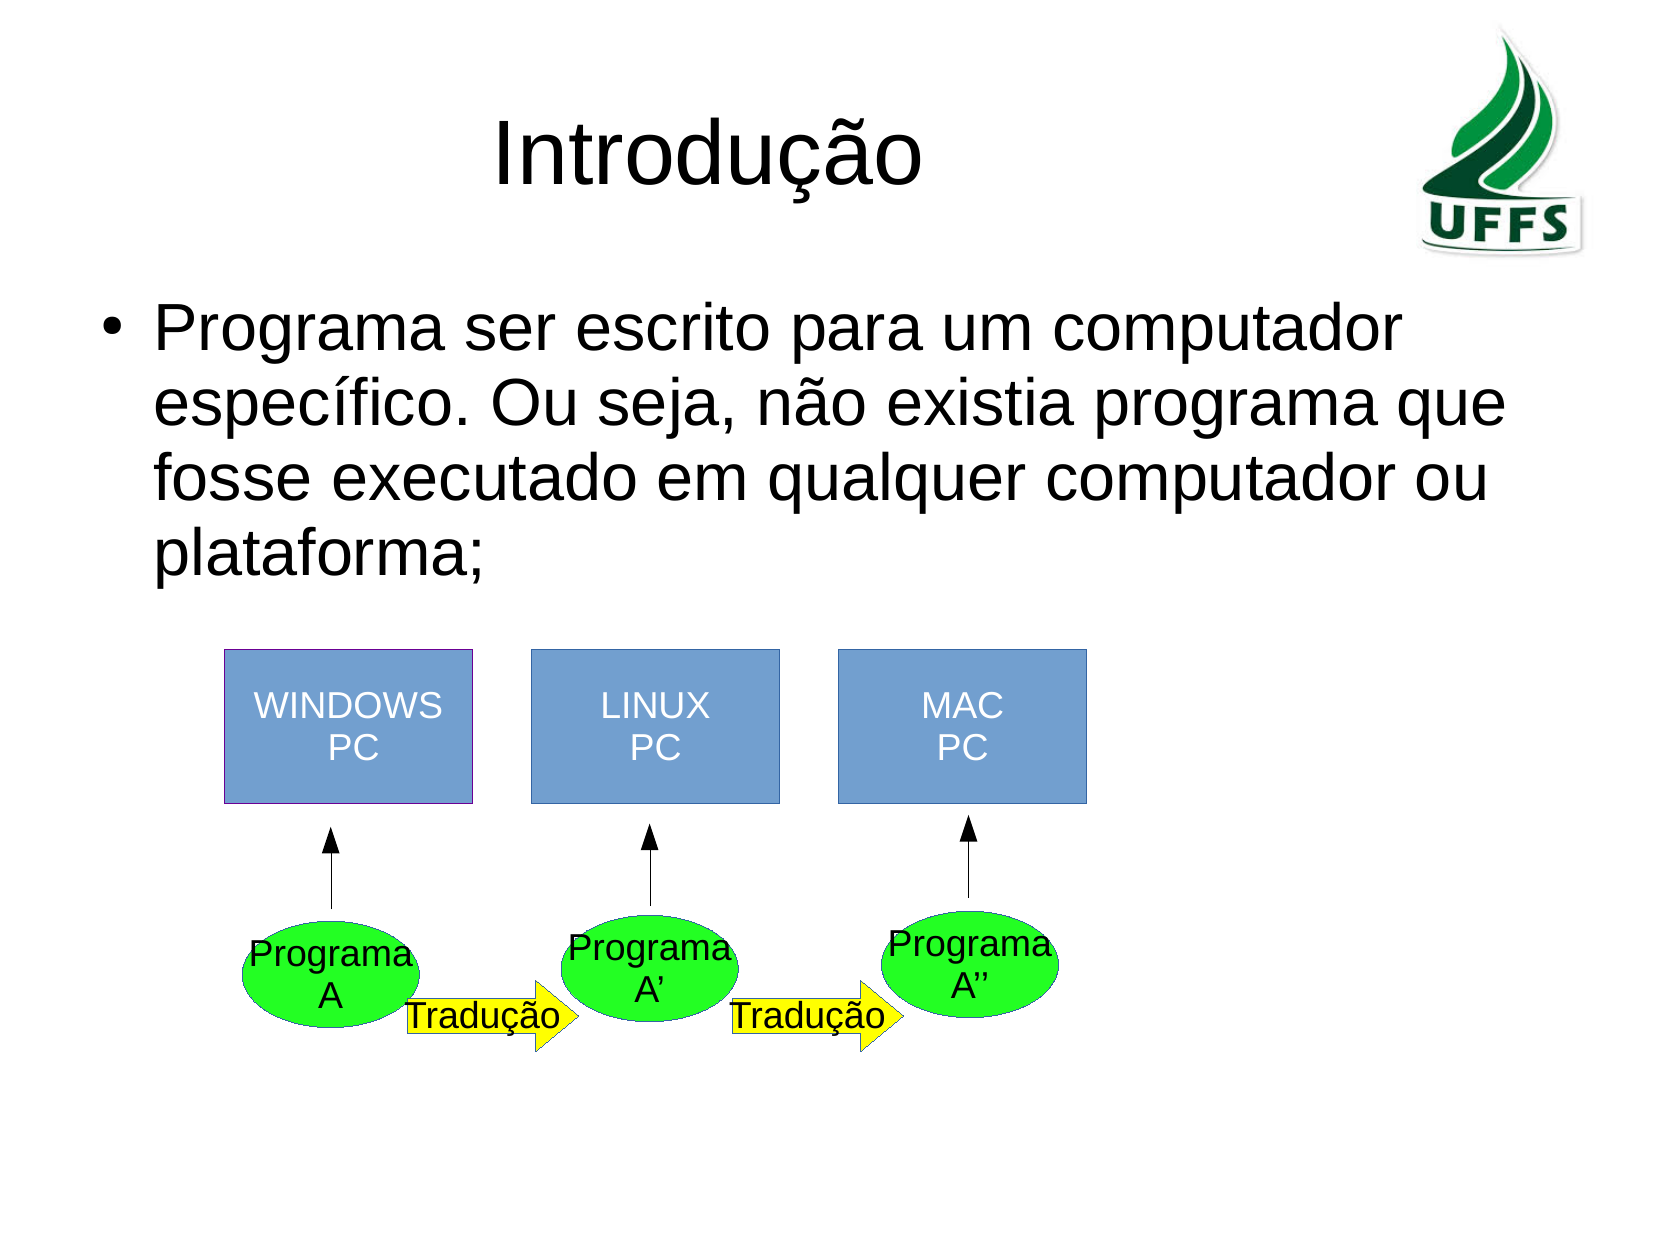

# Introdução
Programa ser escrito para um computador específico. Ou seja, não existia programa que fosse executado em qualquer computador ou plataforma;
WINDOWS
 PC
LINUX
PC
MAC
PC
Programa
A’’
Programa
A’
Programa
A
Tradução
Tradução